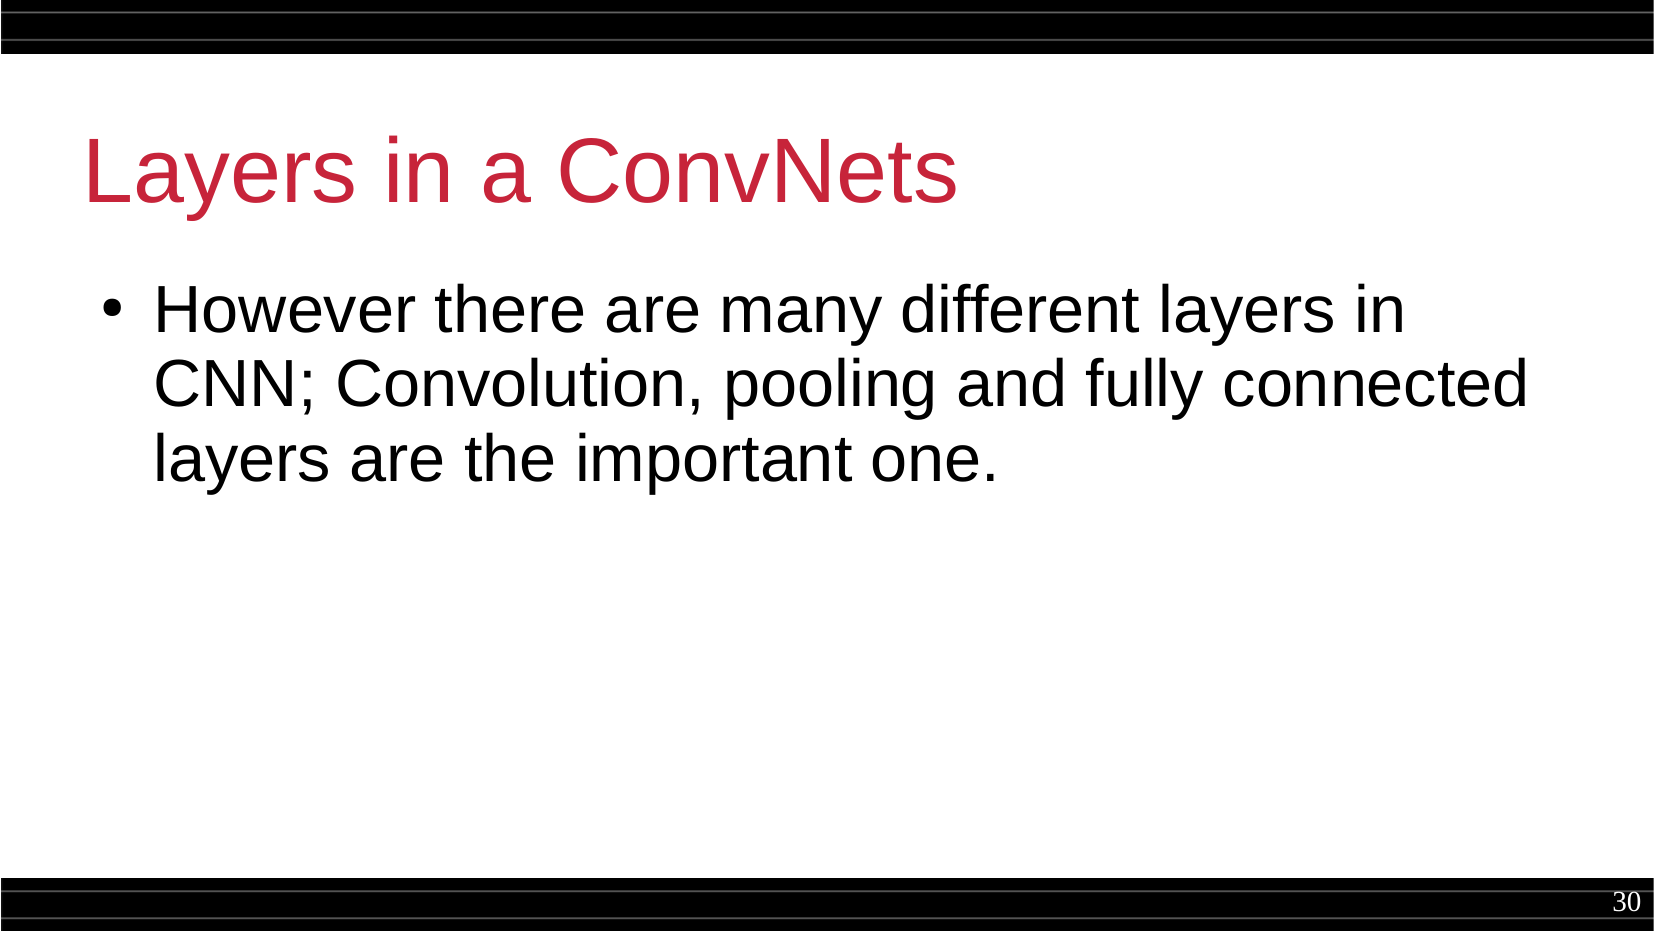

# Layers in a ConvNets
However there are many different layers in CNN; Convolution, pooling and fully connected layers are the important one.